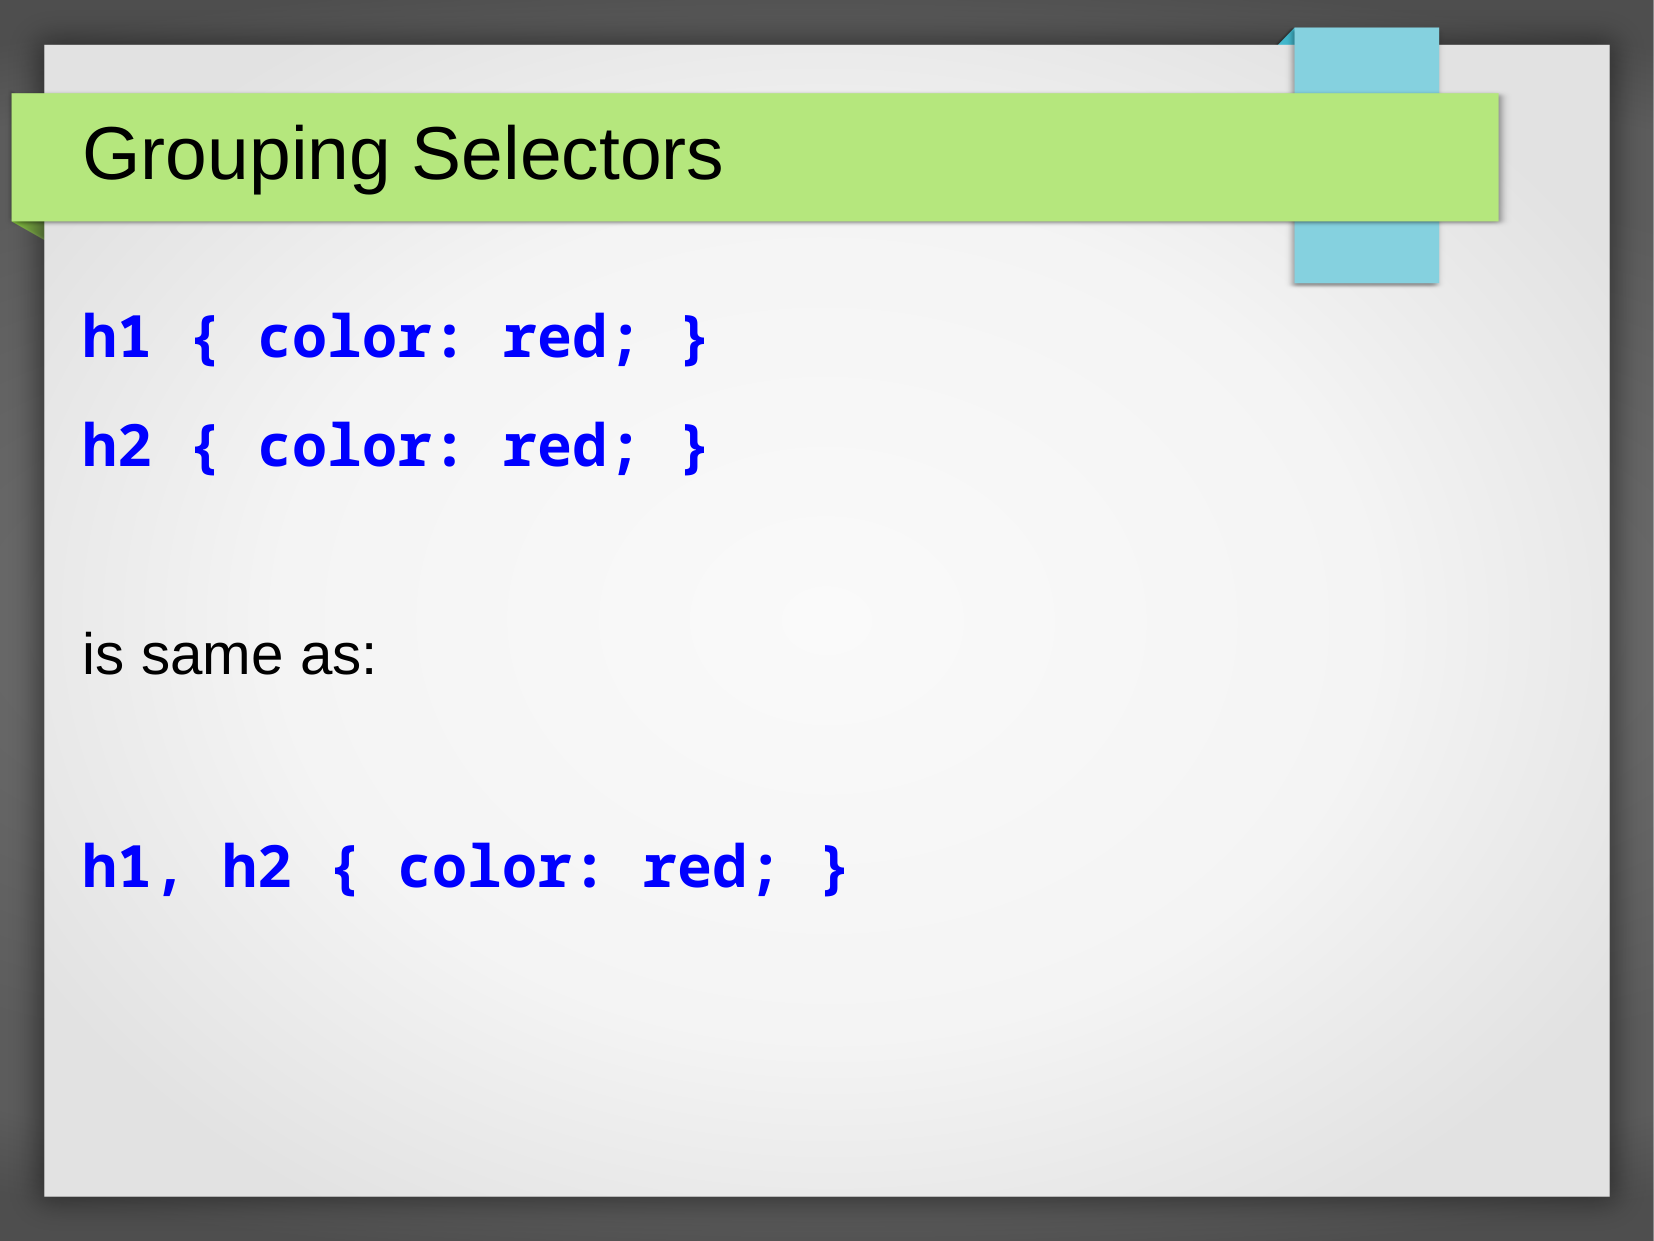

# Grouping Selectors
h1 { color: red; }
h2 { color: red; }
is same as:
h1, h2 { color: red; }